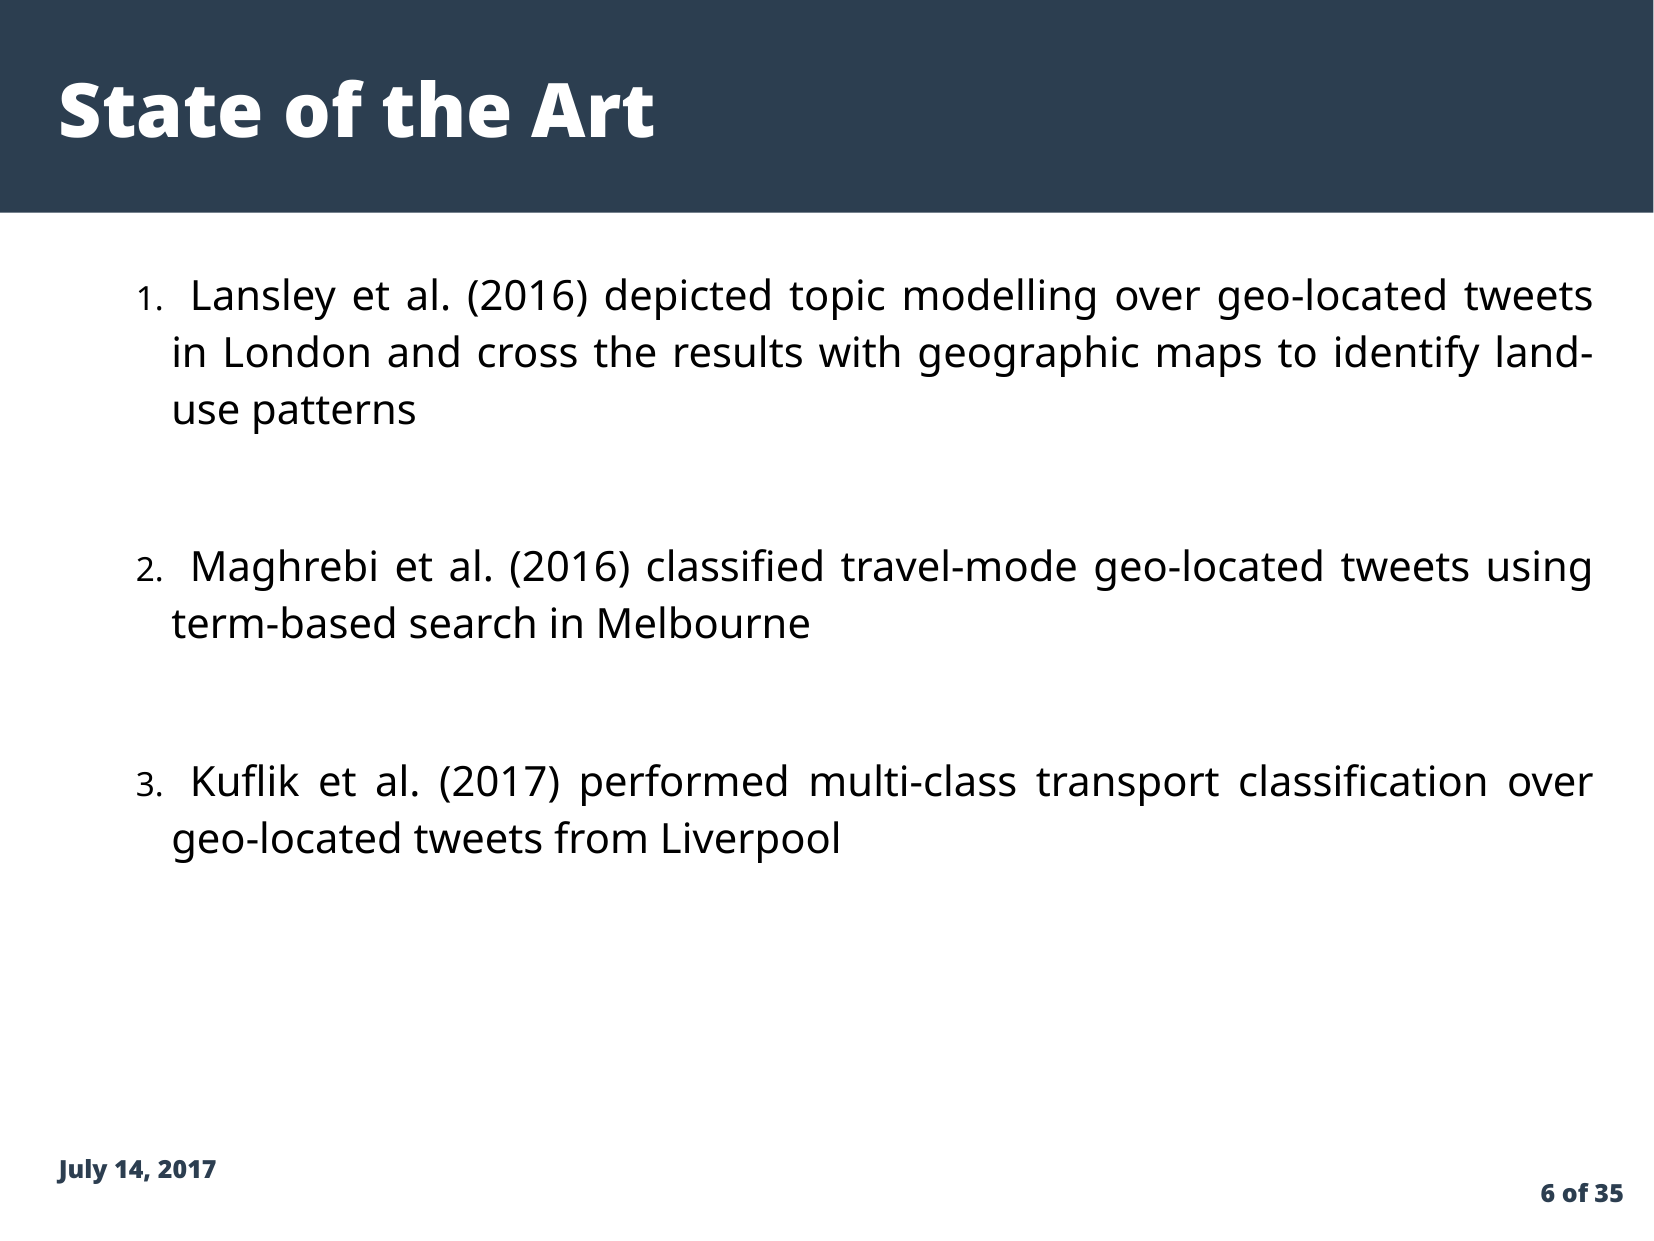

# State of the Art
Lansley et al. (2016) depicted topic modelling over geo-located tweets in London and cross the results with geographic maps to identify land-use patterns
Maghrebi et al. (2016) classified travel-mode geo-located tweets using term-based search in Melbourne
Kuflik et al. (2017) performed multi-class transport classification over geo-located tweets from Liverpool
July 14, 2017
6